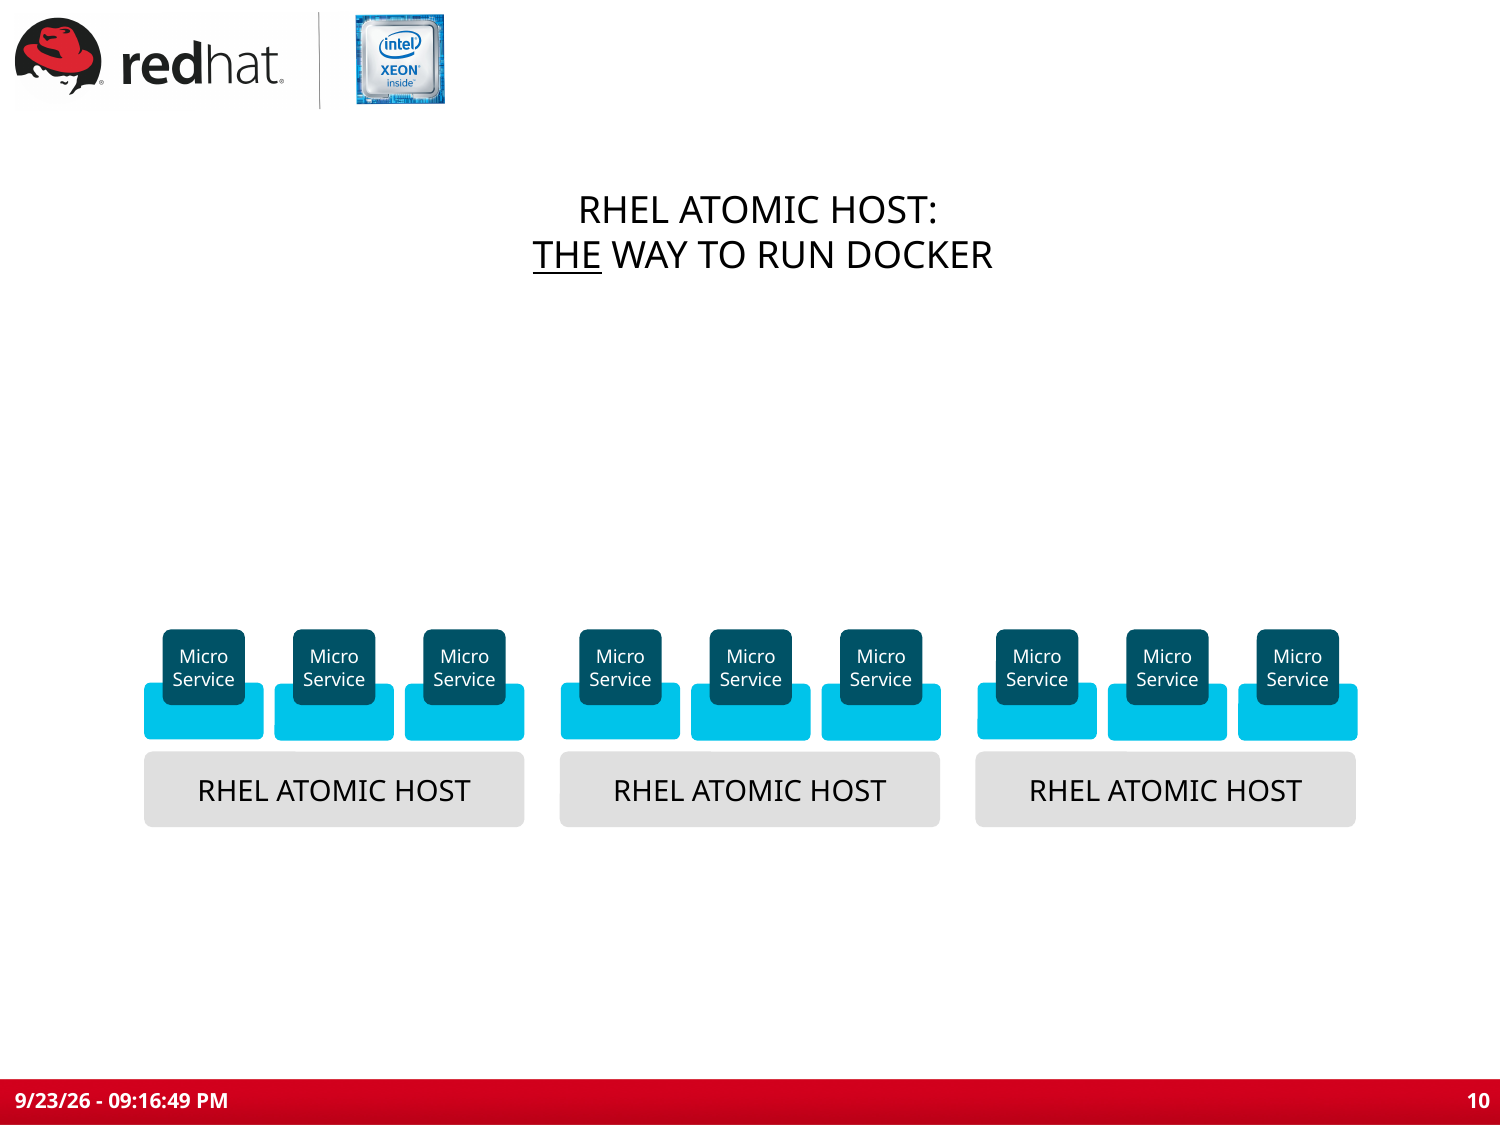

# RHEL ATOMIC HOST: THE WAY TO RUN DOCKER
Micro
Service
Micro
Service
Micro
Service
Micro
Service
Micro
Service
Micro
Service
Micro
Service
Micro
Service
Micro
Service
RHEL ATOMIC HOST
RHEL ATOMIC HOST
RHEL ATOMIC HOST